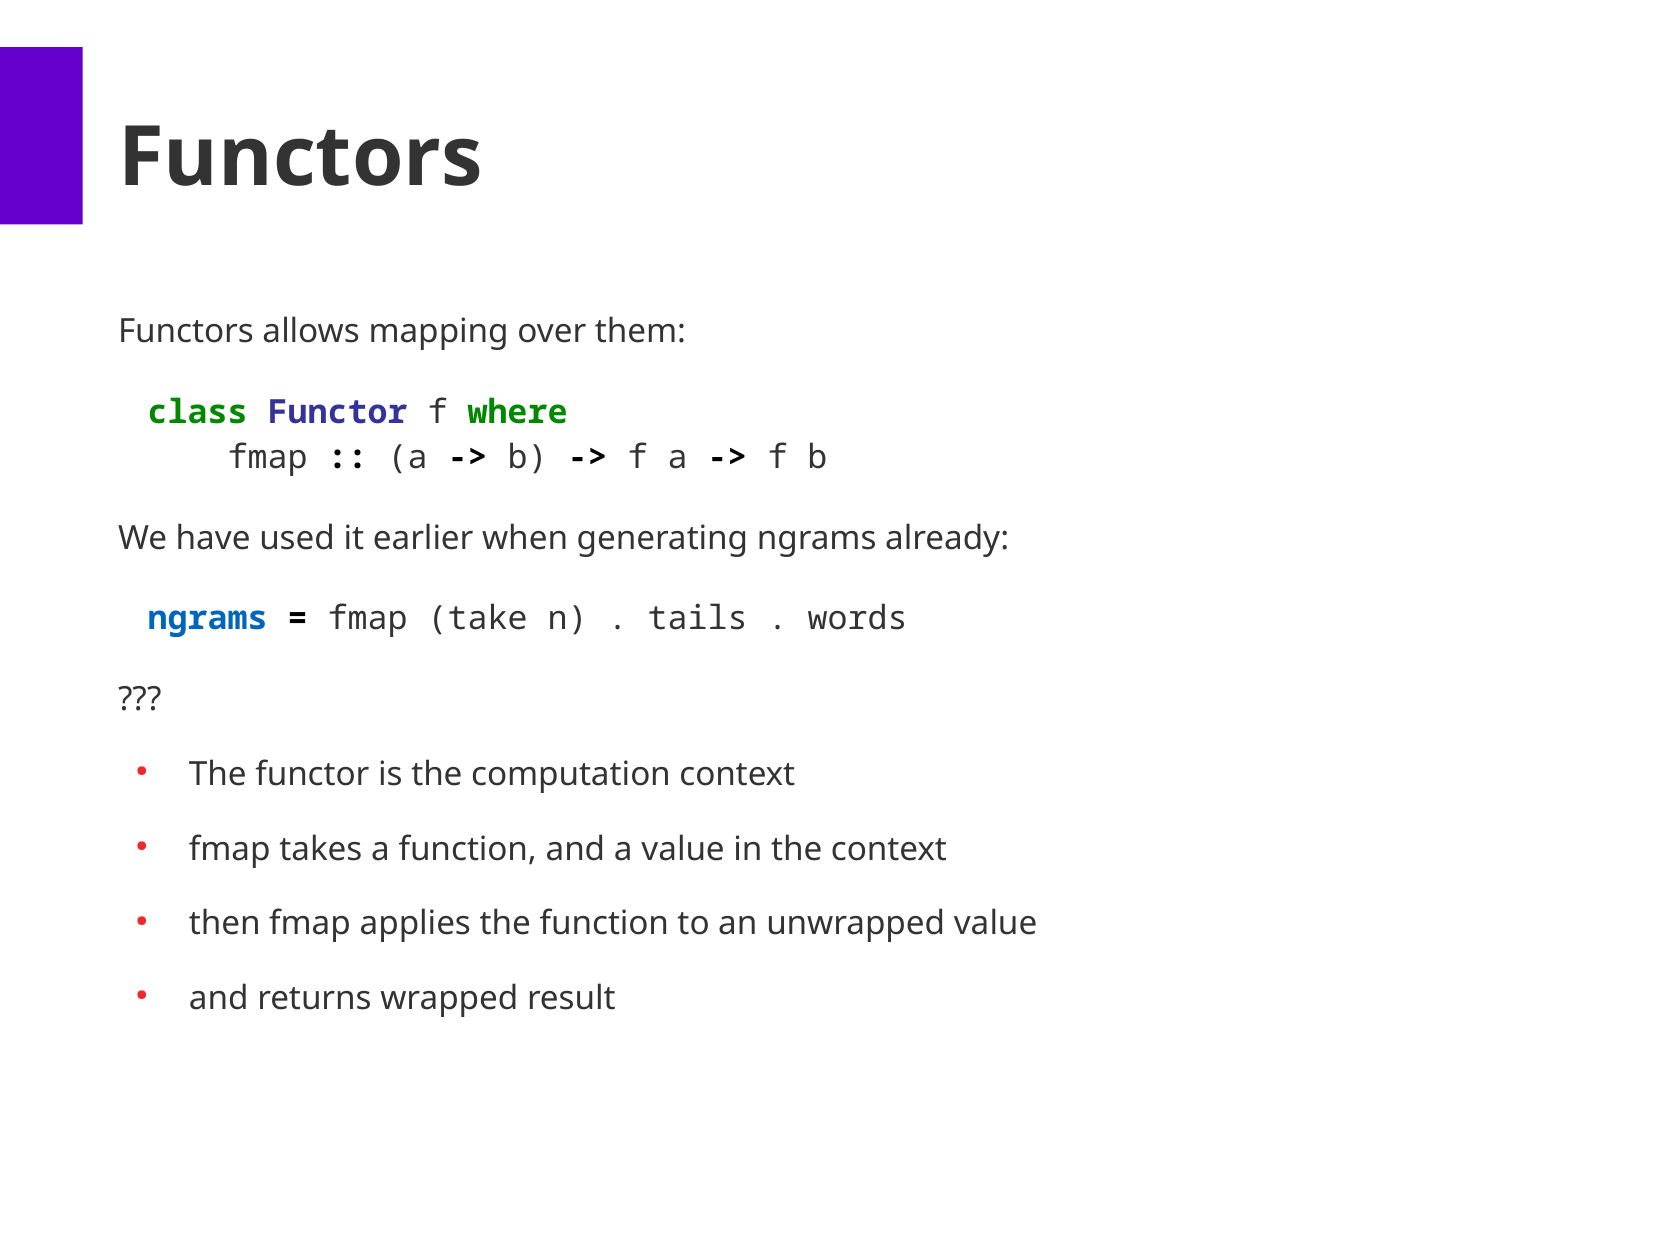

# Functors
Functors allows mapping over them:
class Functor f where
 fmap :: (a -> b) -> f a -> f b
We have used it earlier when generating ngrams already:
ngrams = fmap (take n) . tails . words
???
The functor is the computation context
fmap takes a function, and a value in the context
then fmap applies the function to an unwrapped value
and returns wrapped result